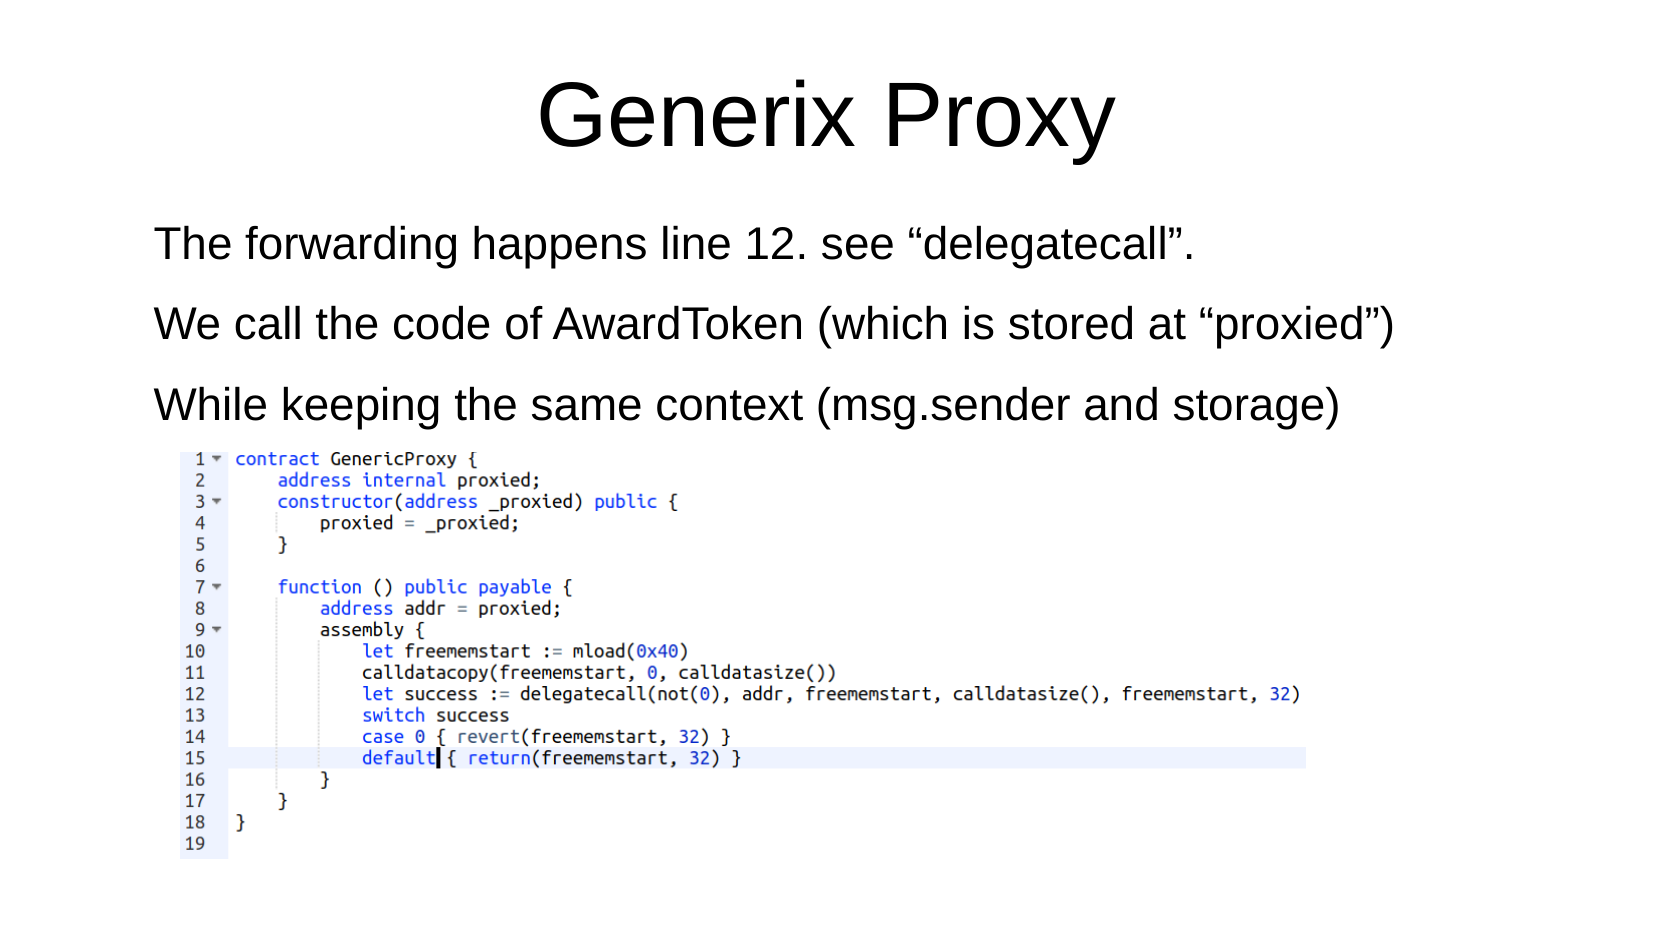

# Generix Proxy
The forwarding happens line 12. see “delegatecall”.
We call the code of AwardToken (which is stored at “proxied”)
While keeping the same context (msg.sender and storage)